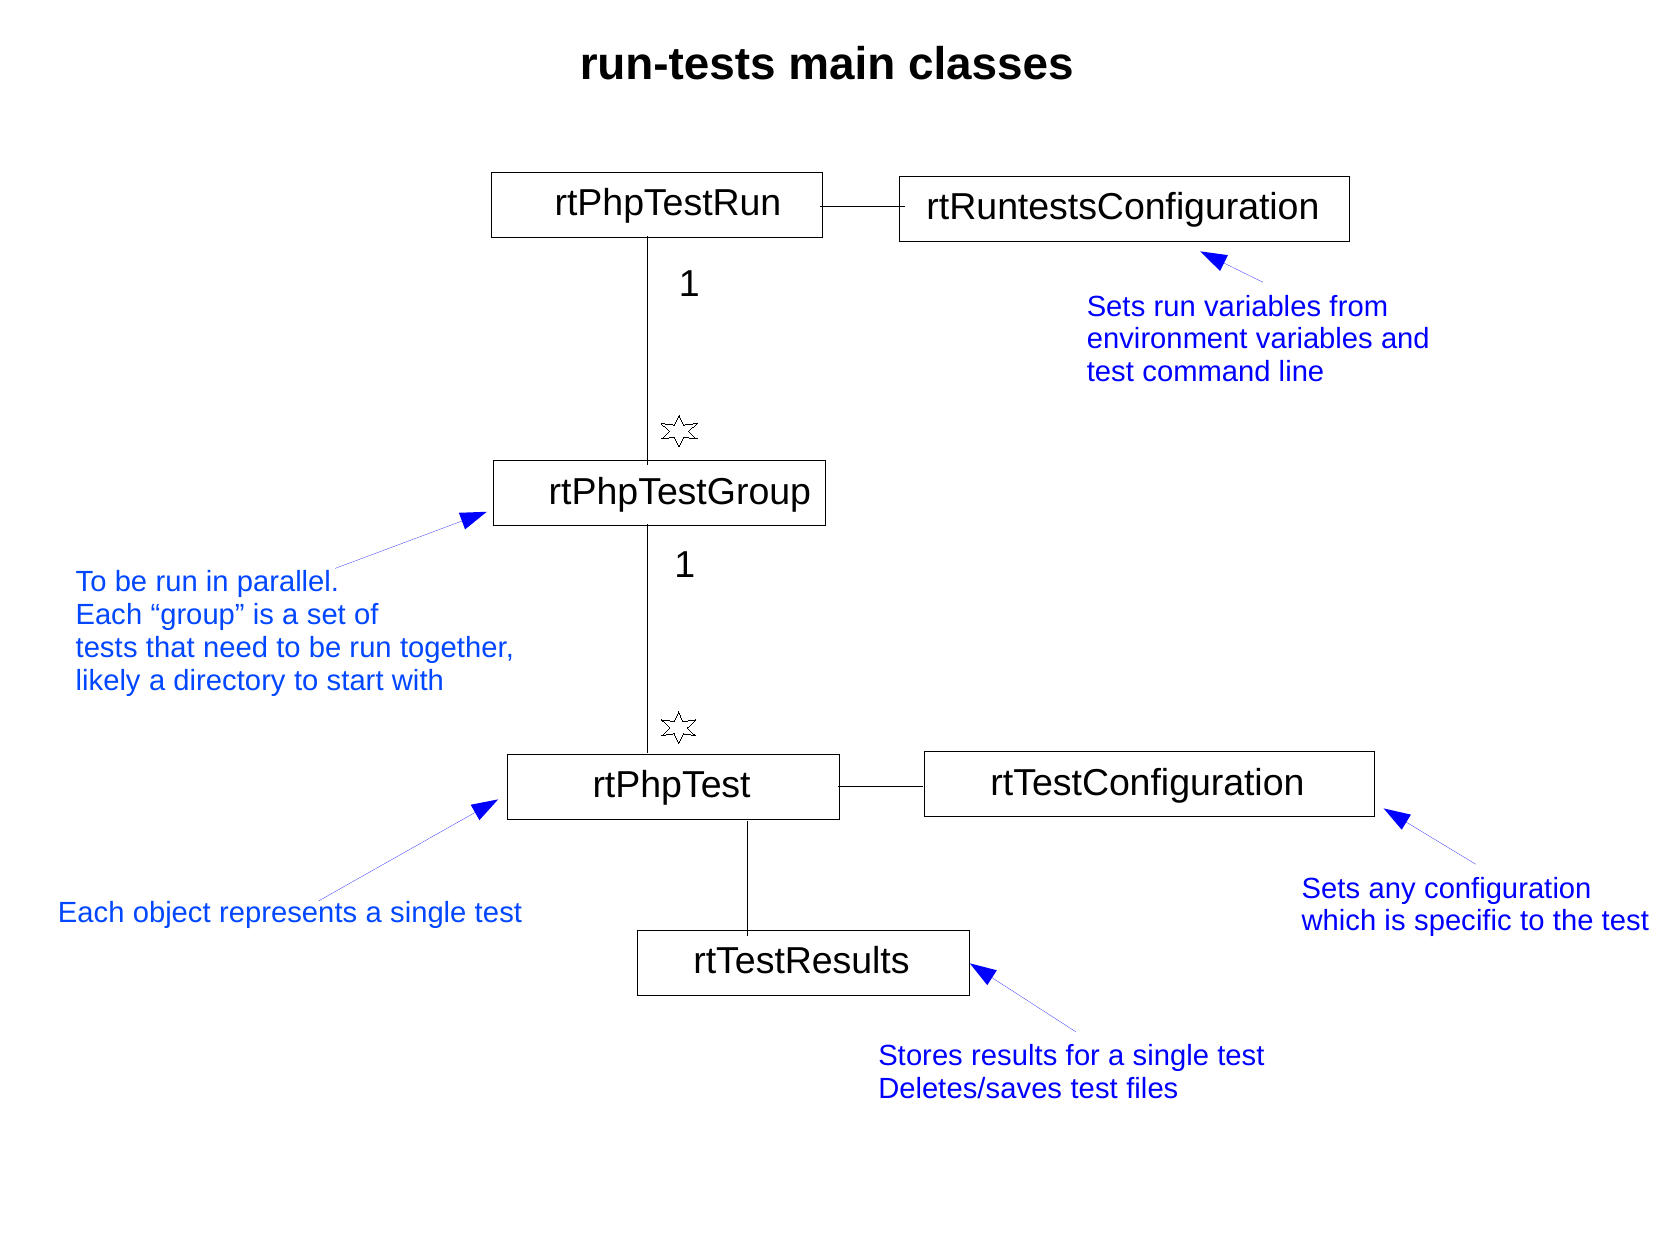

run-tests main classes
rtPhpTestRun
rtRuntestsConfiguration
1
Sets run variables from
environment variables and
test command line
rtPhpTestGroup
1
To be run in parallel.
Each “group” is a set of
tests that need to be run together,
likely a directory to start with
rtTestConfiguration
rtPhpTest
Sets any configuration
which is specific to the test
Each object represents a single test
rtTestResults
Stores results for a single test
Deletes/saves test files